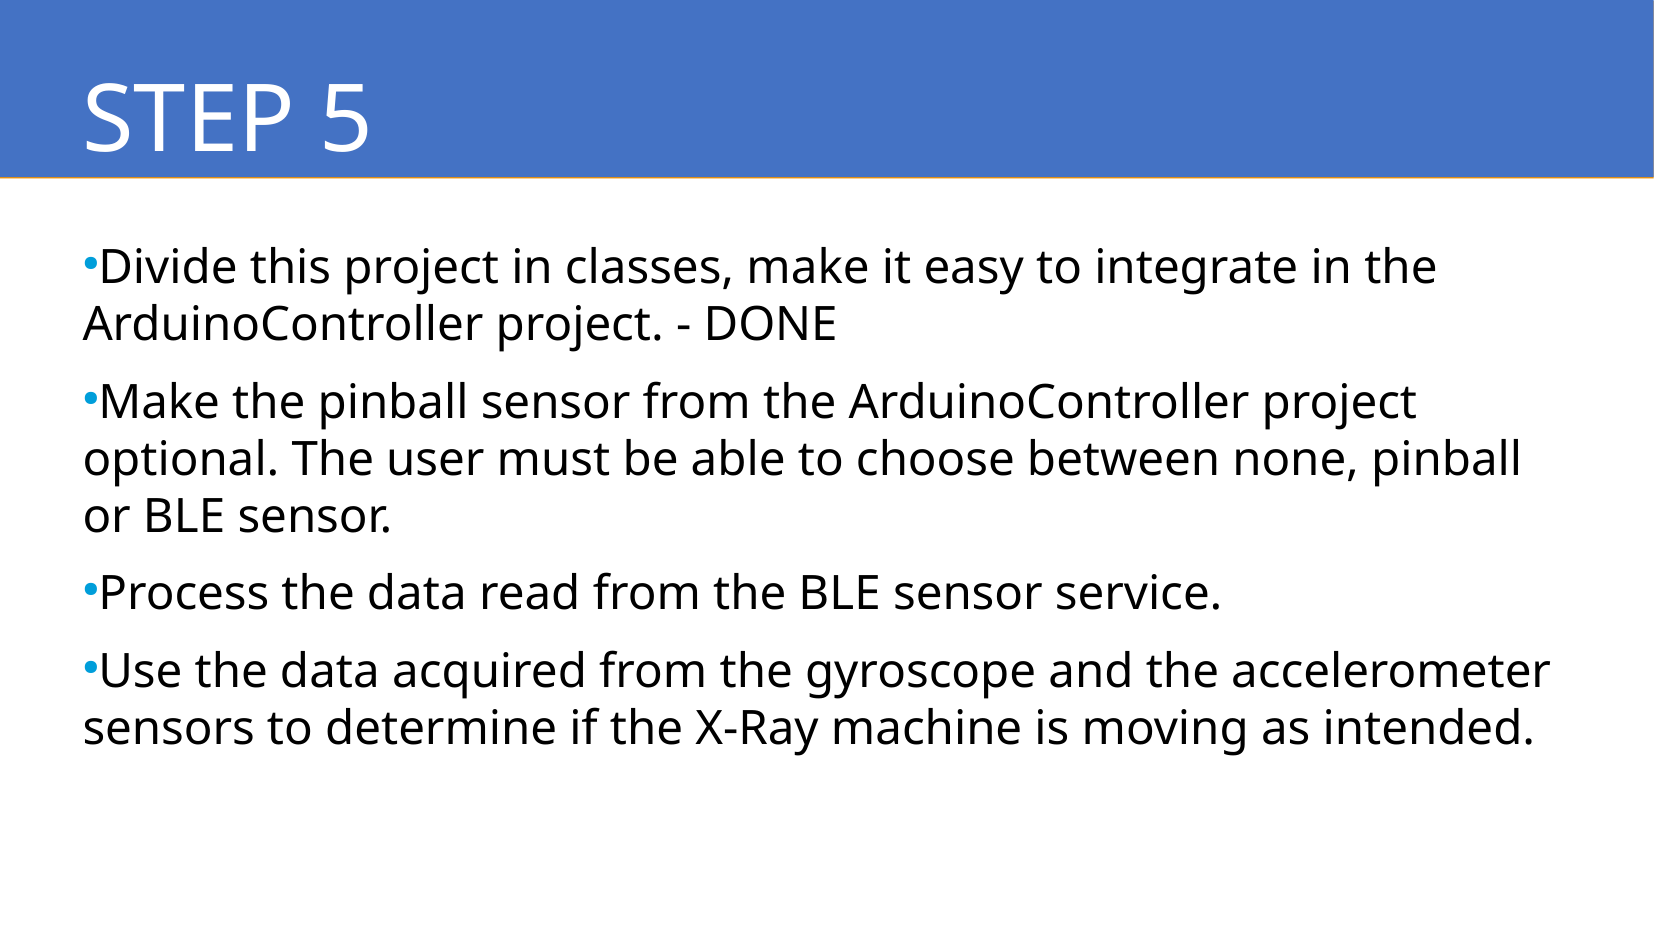

# STEP 5
Divide this project in classes, make it easy to integrate in the ArduinoController project. - DONE
Make the pinball sensor from the ArduinoController project optional. The user must be able to choose between none, pinball or BLE sensor.
Process the data read from the BLE sensor service.
Use the data acquired from the gyroscope and the accelerometer sensors to determine if the X-Ray machine is moving as intended.